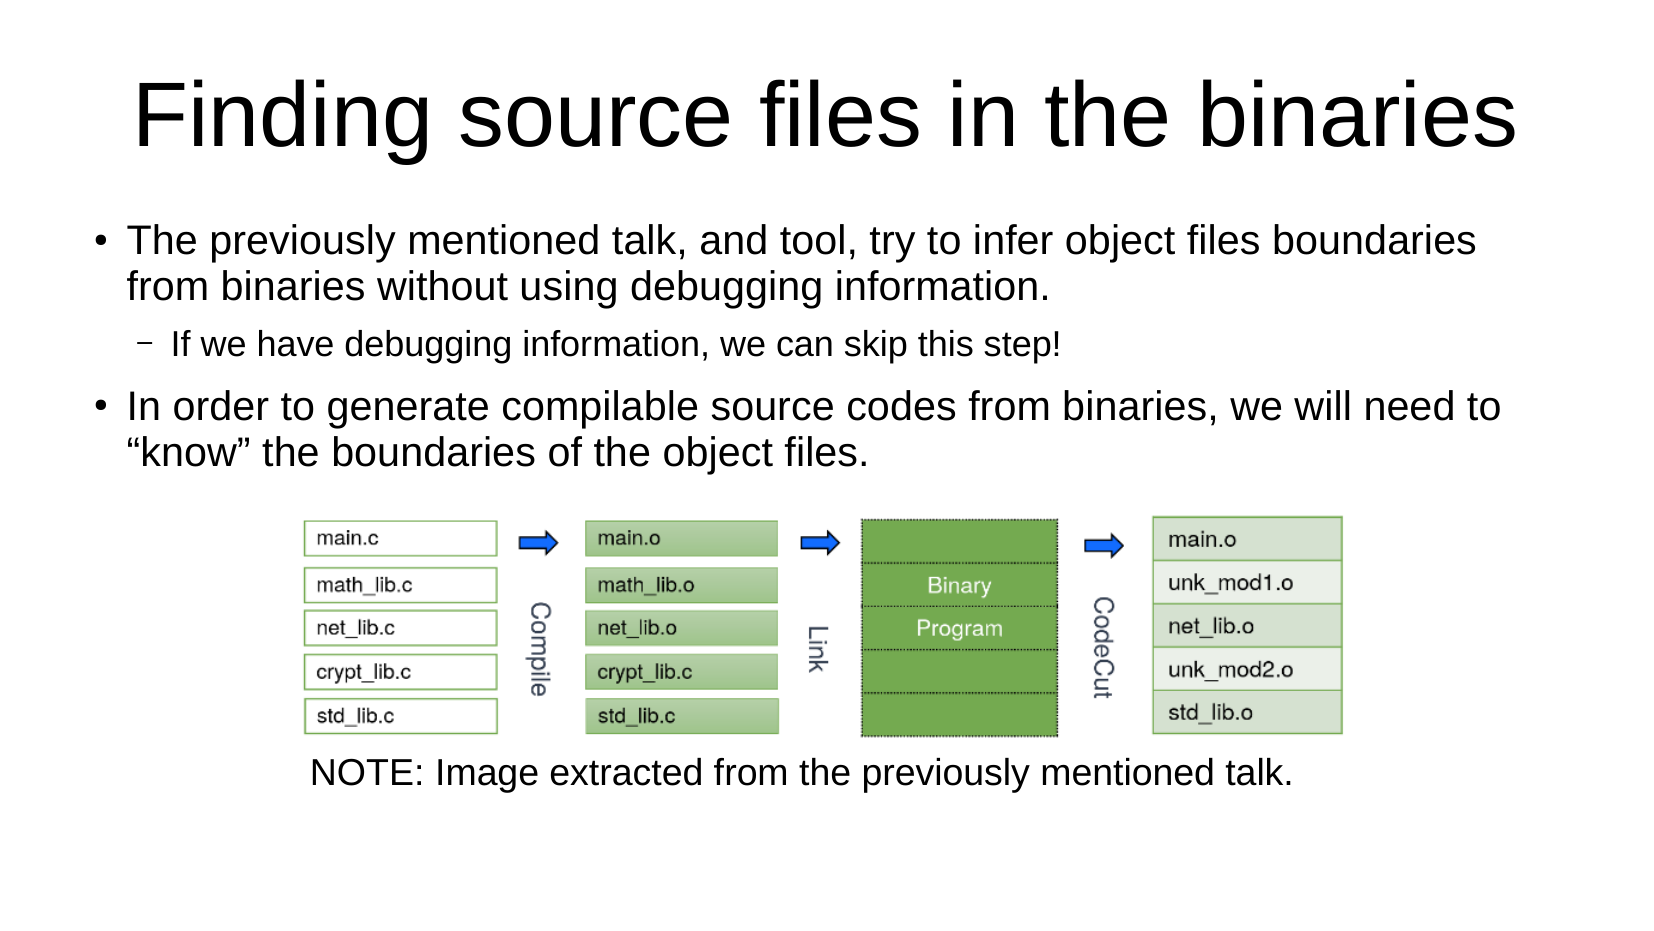

# Finding source files in the binaries
The previously mentioned talk, and tool, try to infer object files boundaries from binaries without using debugging information.
If we have debugging information, we can skip this step!
In order to generate compilable source codes from binaries, we will need to “know” the boundaries of the object files.
NOTE: Image extracted from the previously mentioned talk.